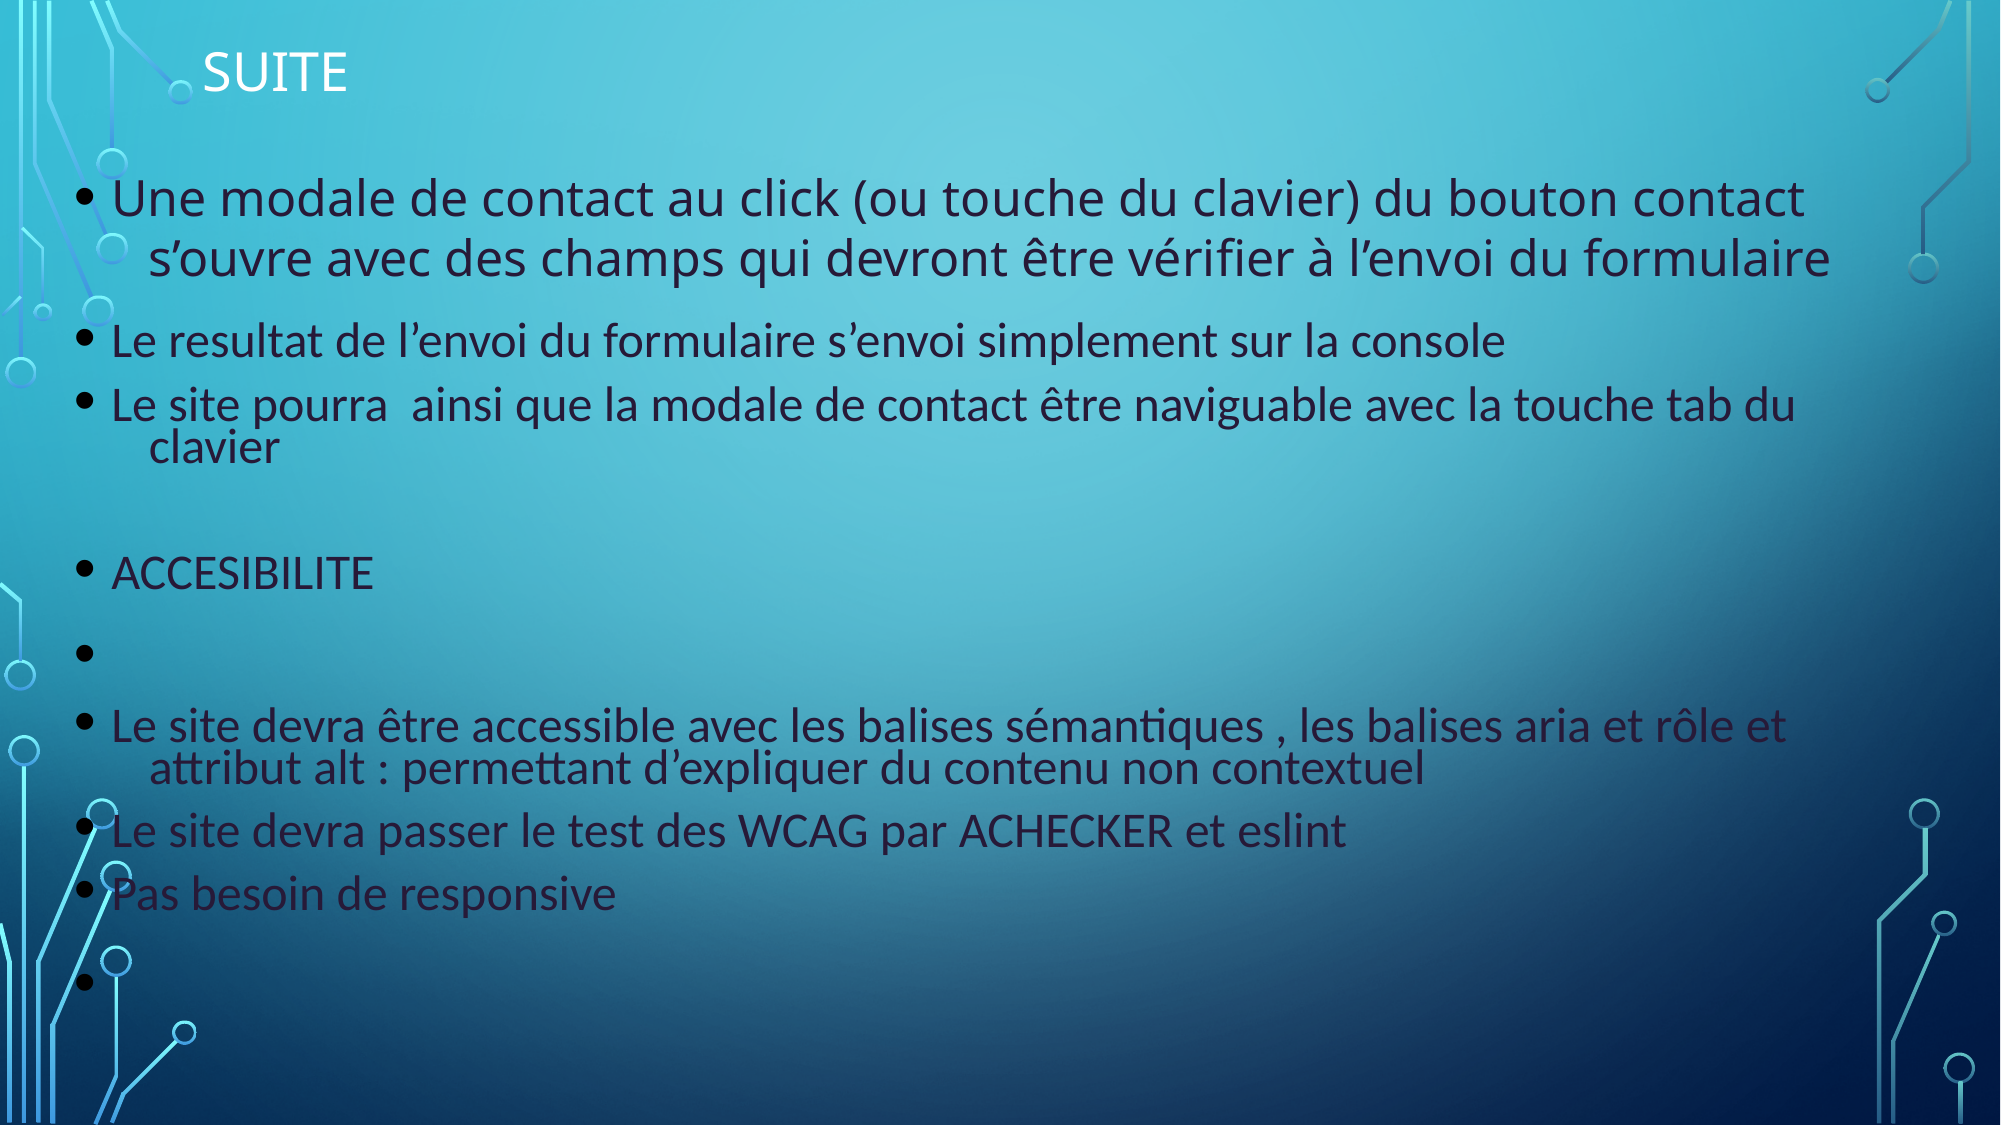

# SUITE
Une modale de contact au click (ou touche du clavier) du bouton contact s’ouvre avec des champs qui devront être vérifier à l’envoi du formulaire
Le resultat de l’envoi du formulaire s’envoi simplement sur la console
Le site pourra ainsi que la modale de contact être naviguable avec la touche tab du clavier
ACCESIBILITE
Le site devra être accessible avec les balises sémantiques , les balises aria et rôle et attribut alt : permettant d’expliquer du contenu non contextuel
Le site devra passer le test des WCAG par ACHECKER et eslint
Pas besoin de responsive